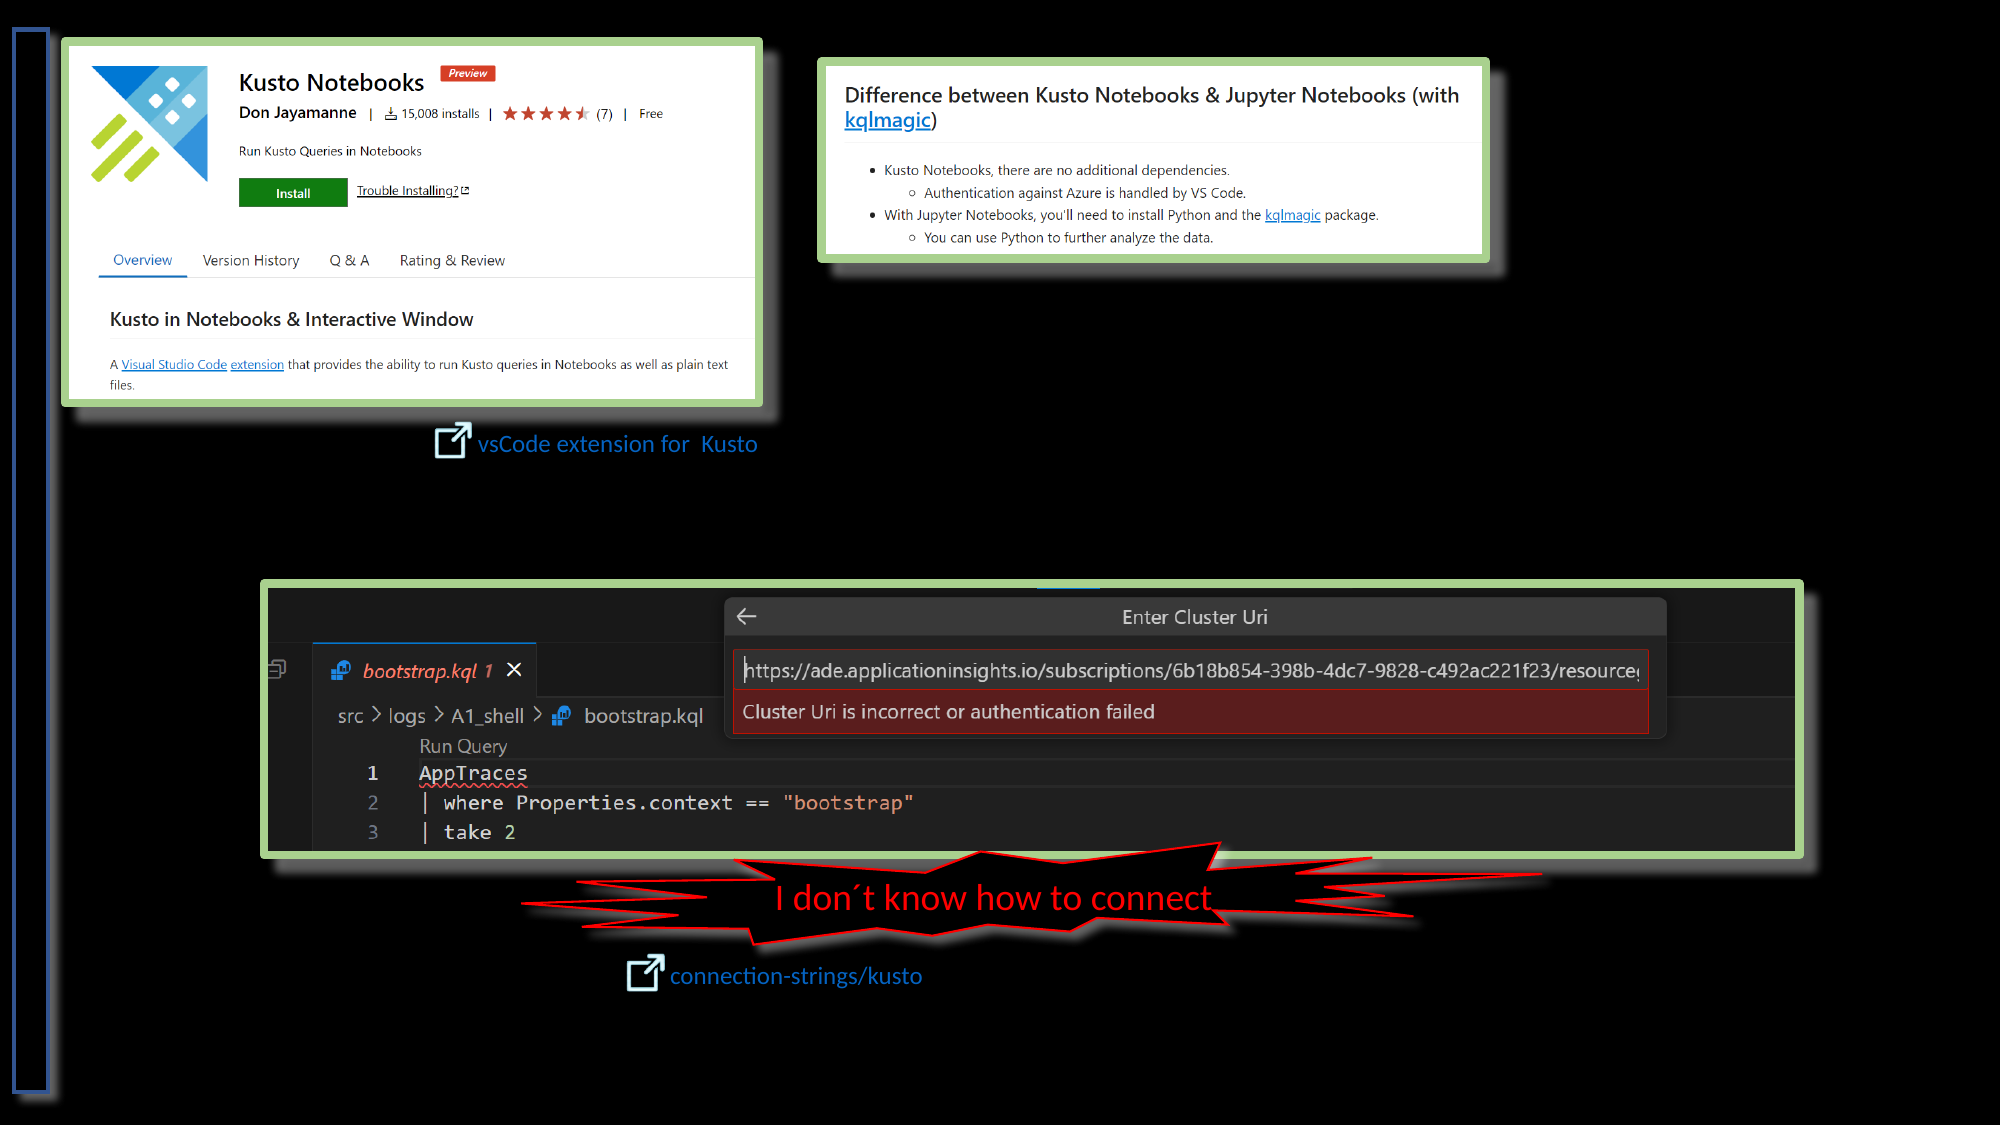

# 7.2.3 vsCode
vsCode extension for Kusto
I don´t know how to connect
connection-strings/kusto